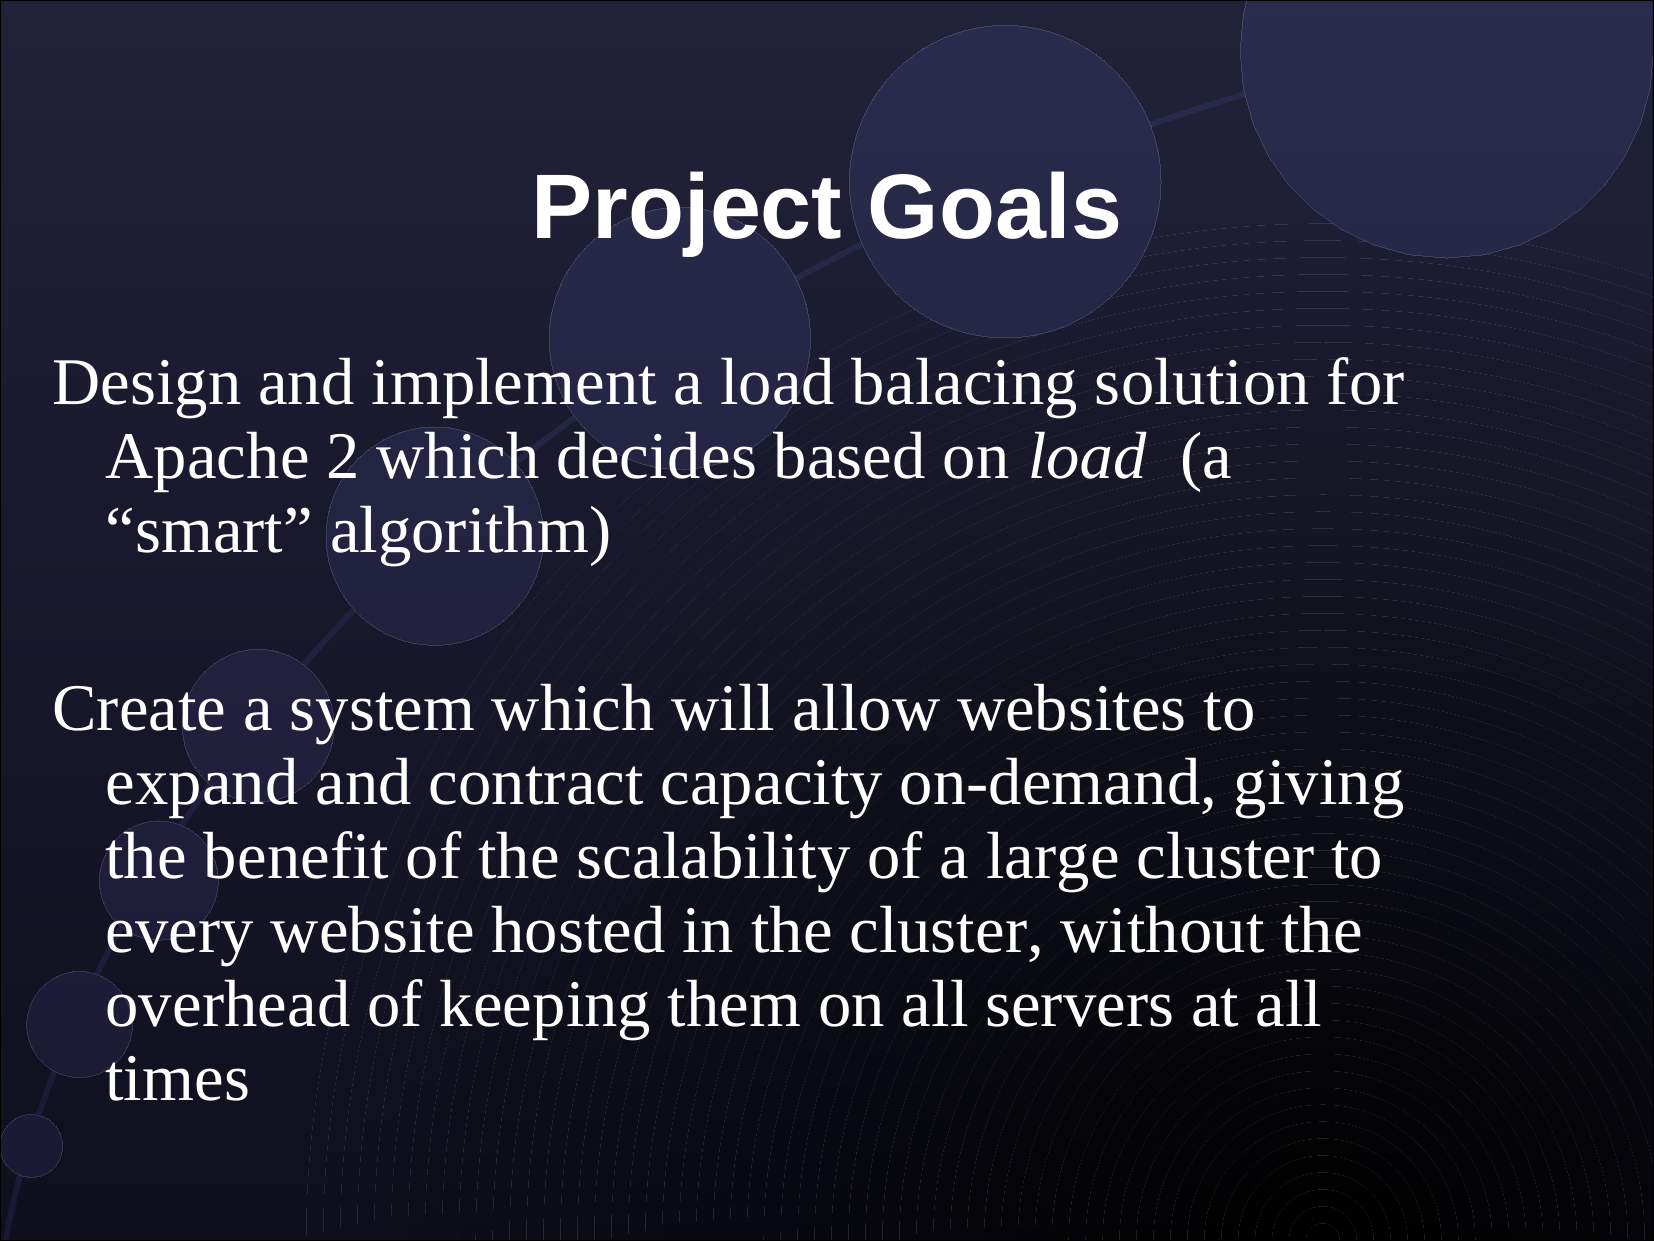

# Project Goals
Design and implement a load balacing solution for Apache 2 which decides based on load (a “smart” algorithm)
Create a system which will allow websites to expand and contract capacity on-demand, giving the benefit of the scalability of a large cluster to every website hosted in the cluster, without the overhead of keeping them on all servers at all times